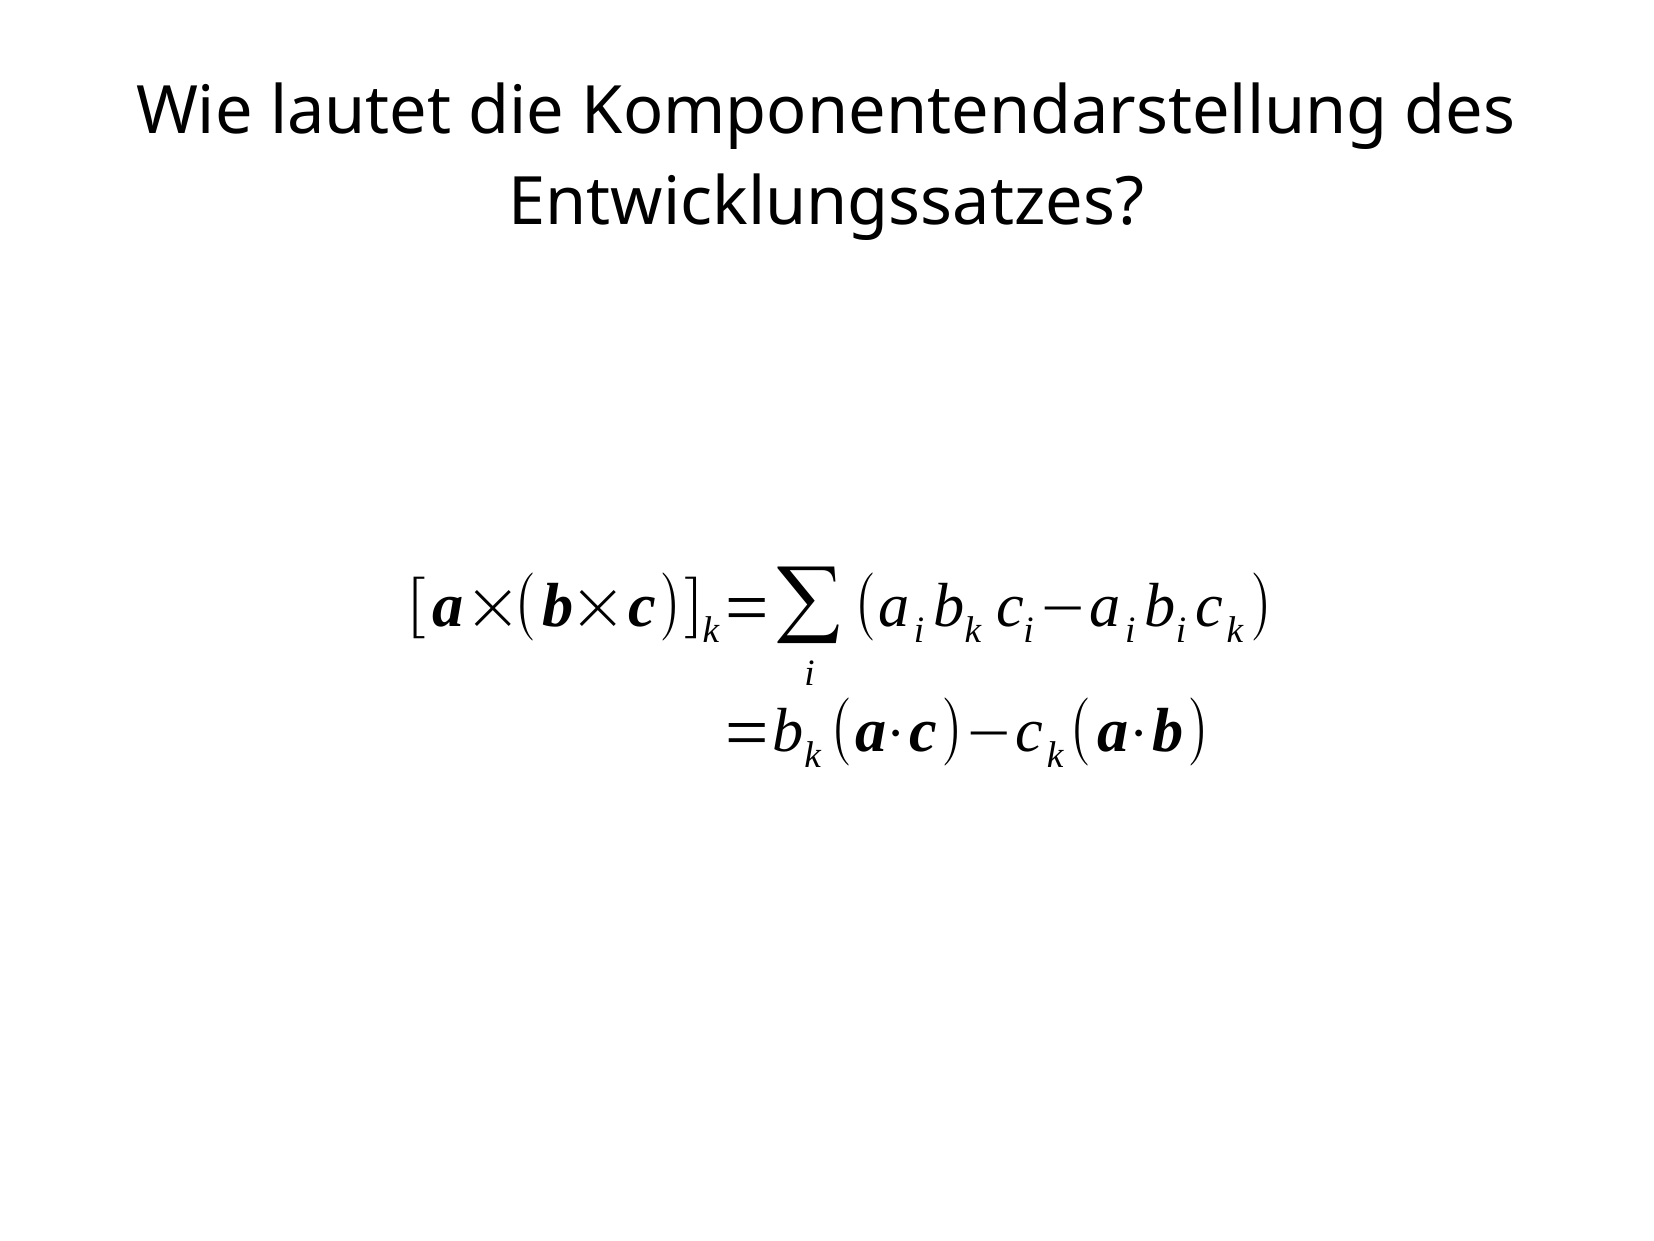

# Wie lautet die Komponentendarstellung des Entwicklungssatzes?